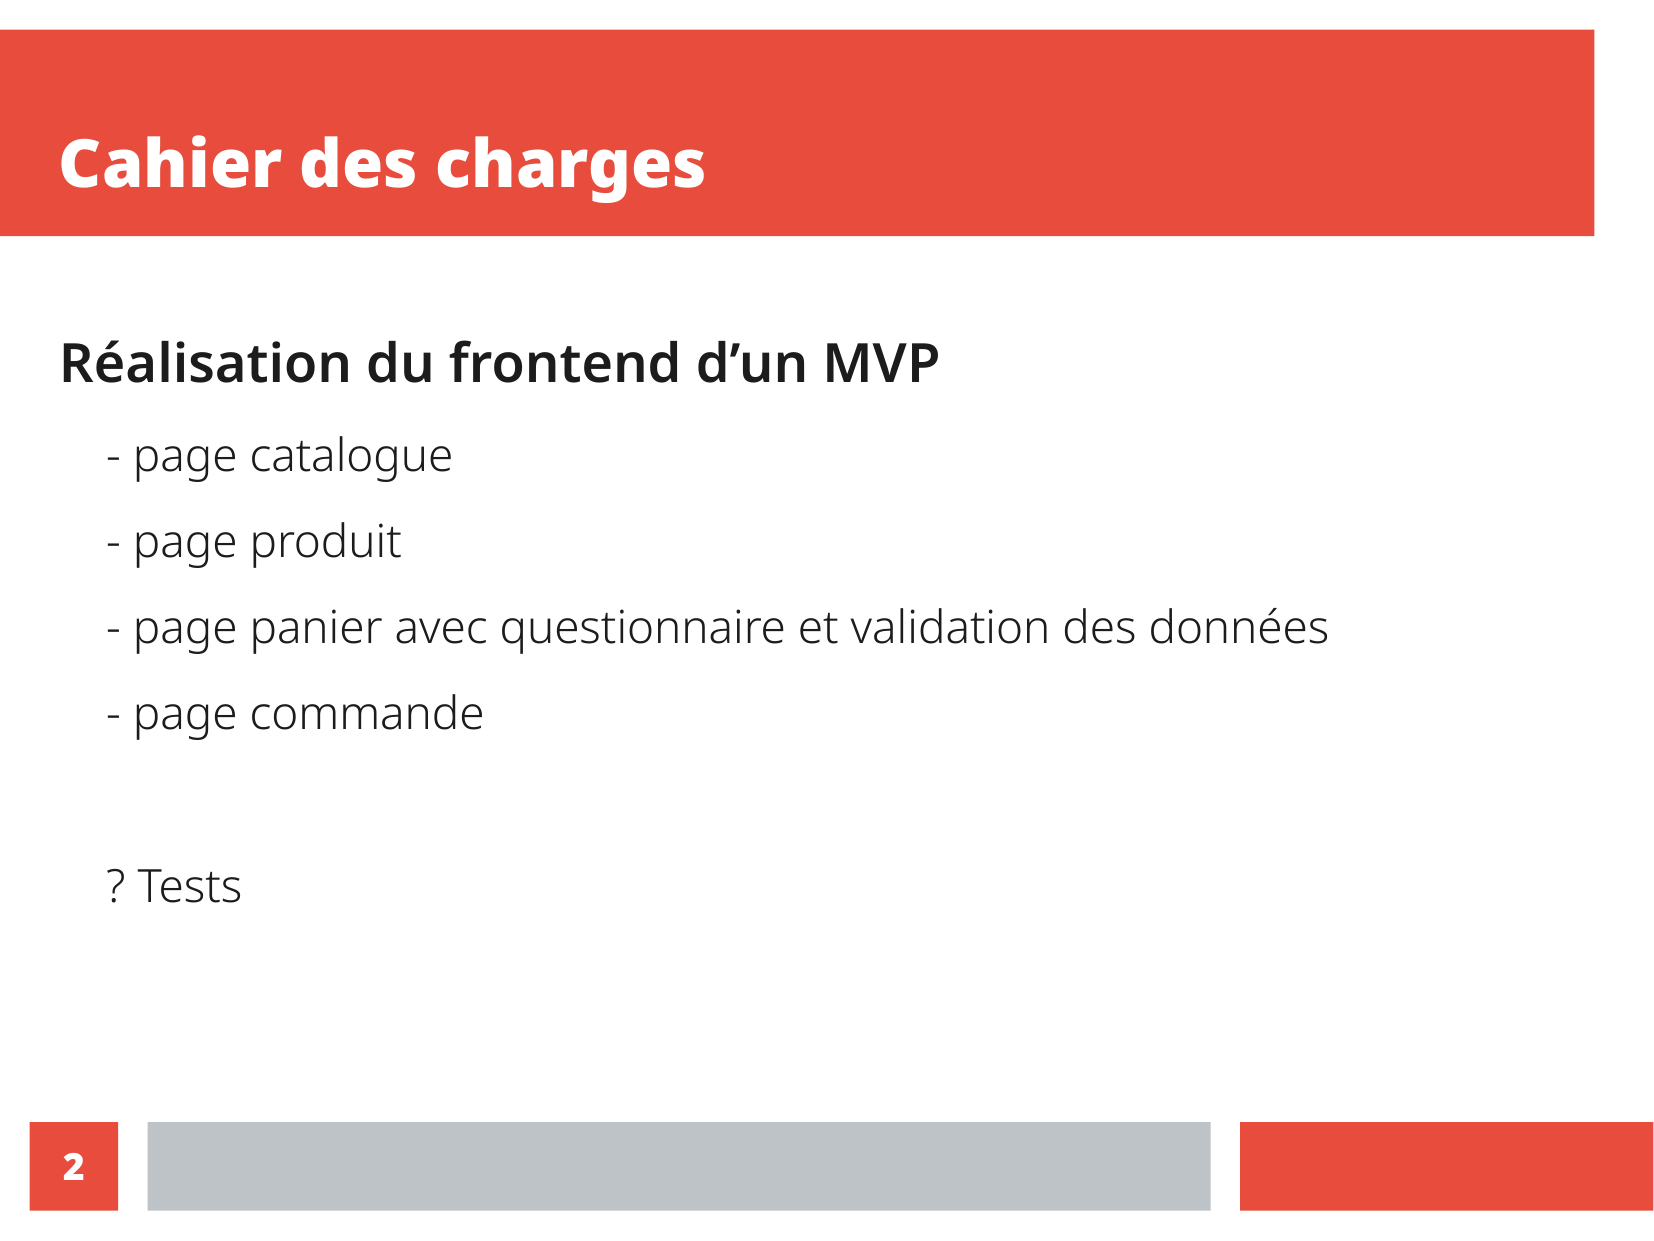

# Cahier des charges
Réalisation du frontend d’un MVP
- page catalogue
- page produit
- page panier avec questionnaire et validation des données
- page commande
? Tests
2